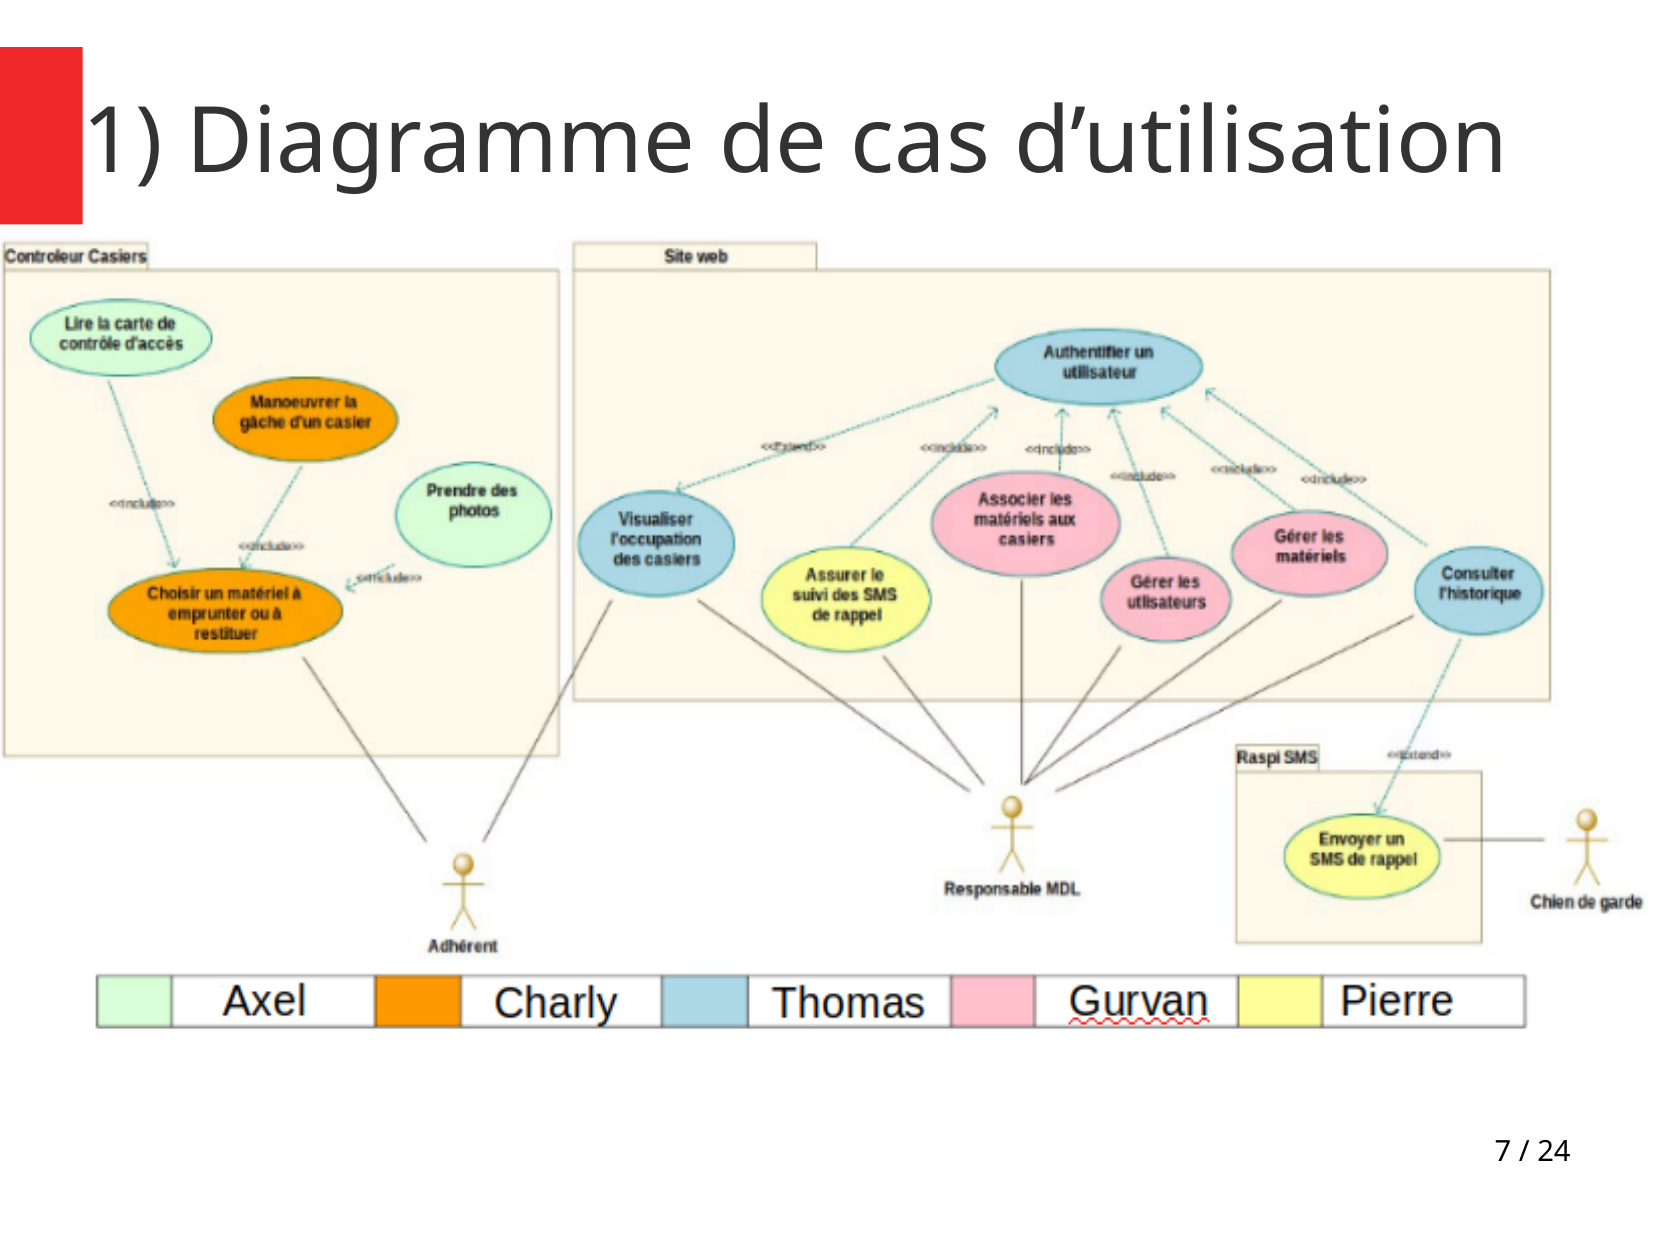

# 1) Diagramme de cas d’utilisation
7